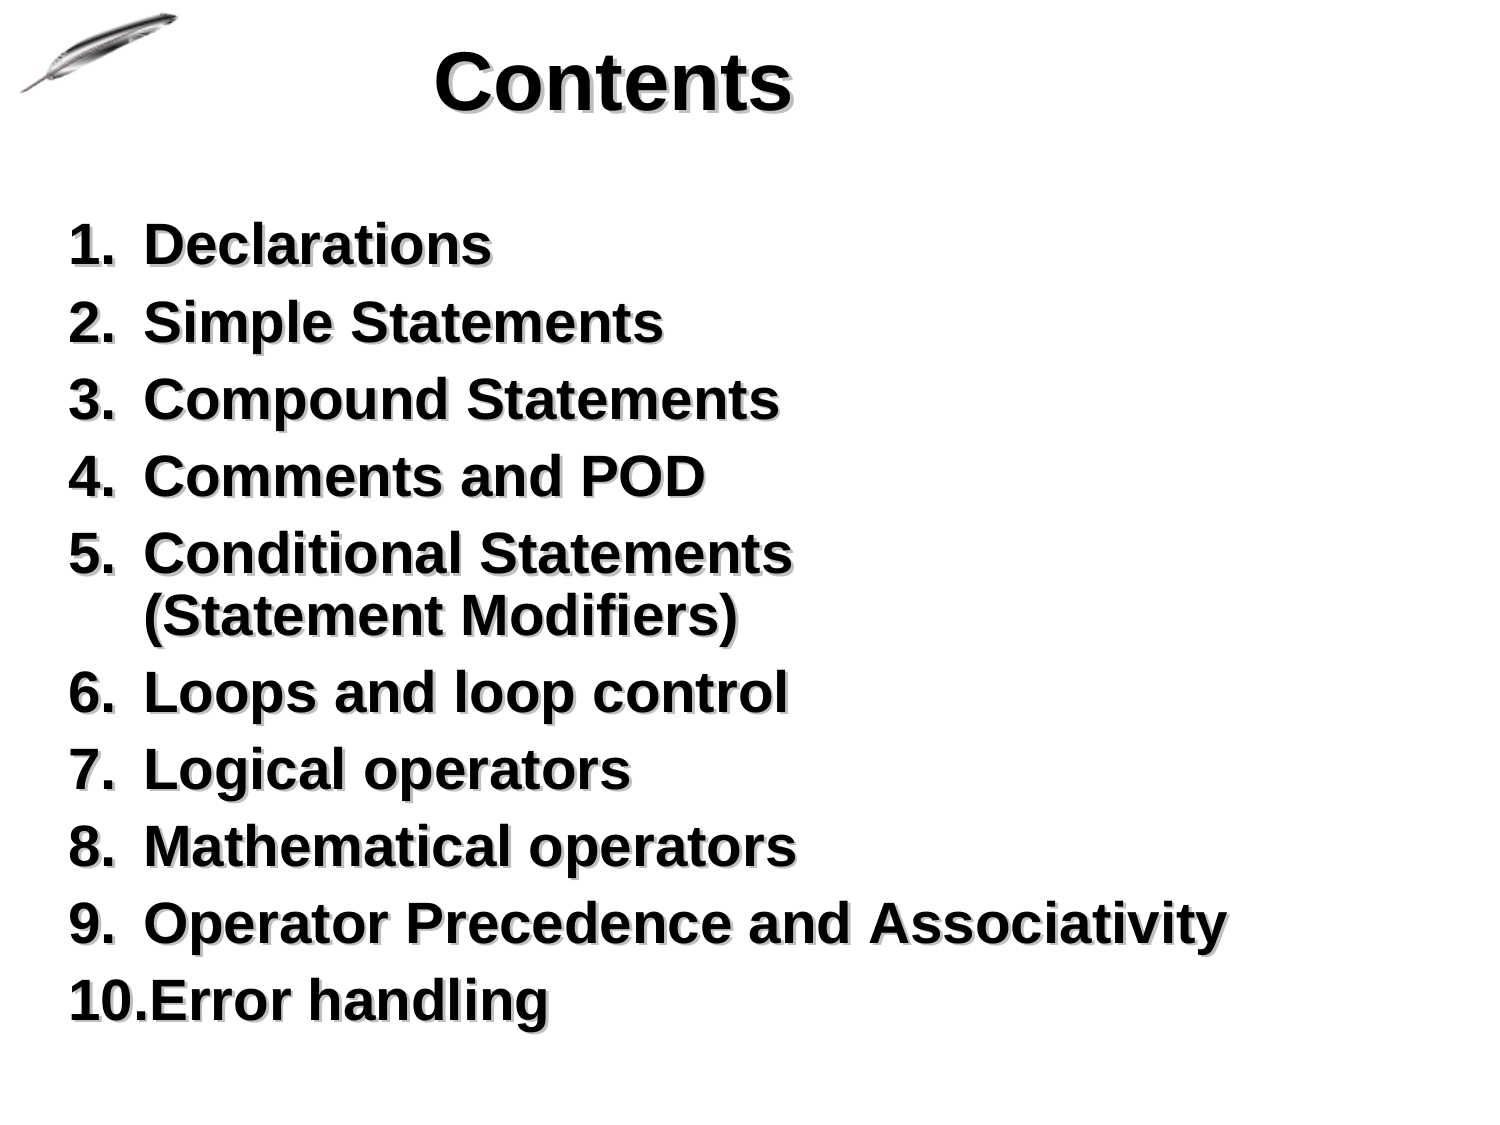

# Contents
Declarations
Simple Statements
Compound Statements
Comments and POD
Conditional Statements
(Statement Modifiers)
Loops and loop control
Logical operators
Mathematical operators
Operator Precedence and Associativity
Error handling